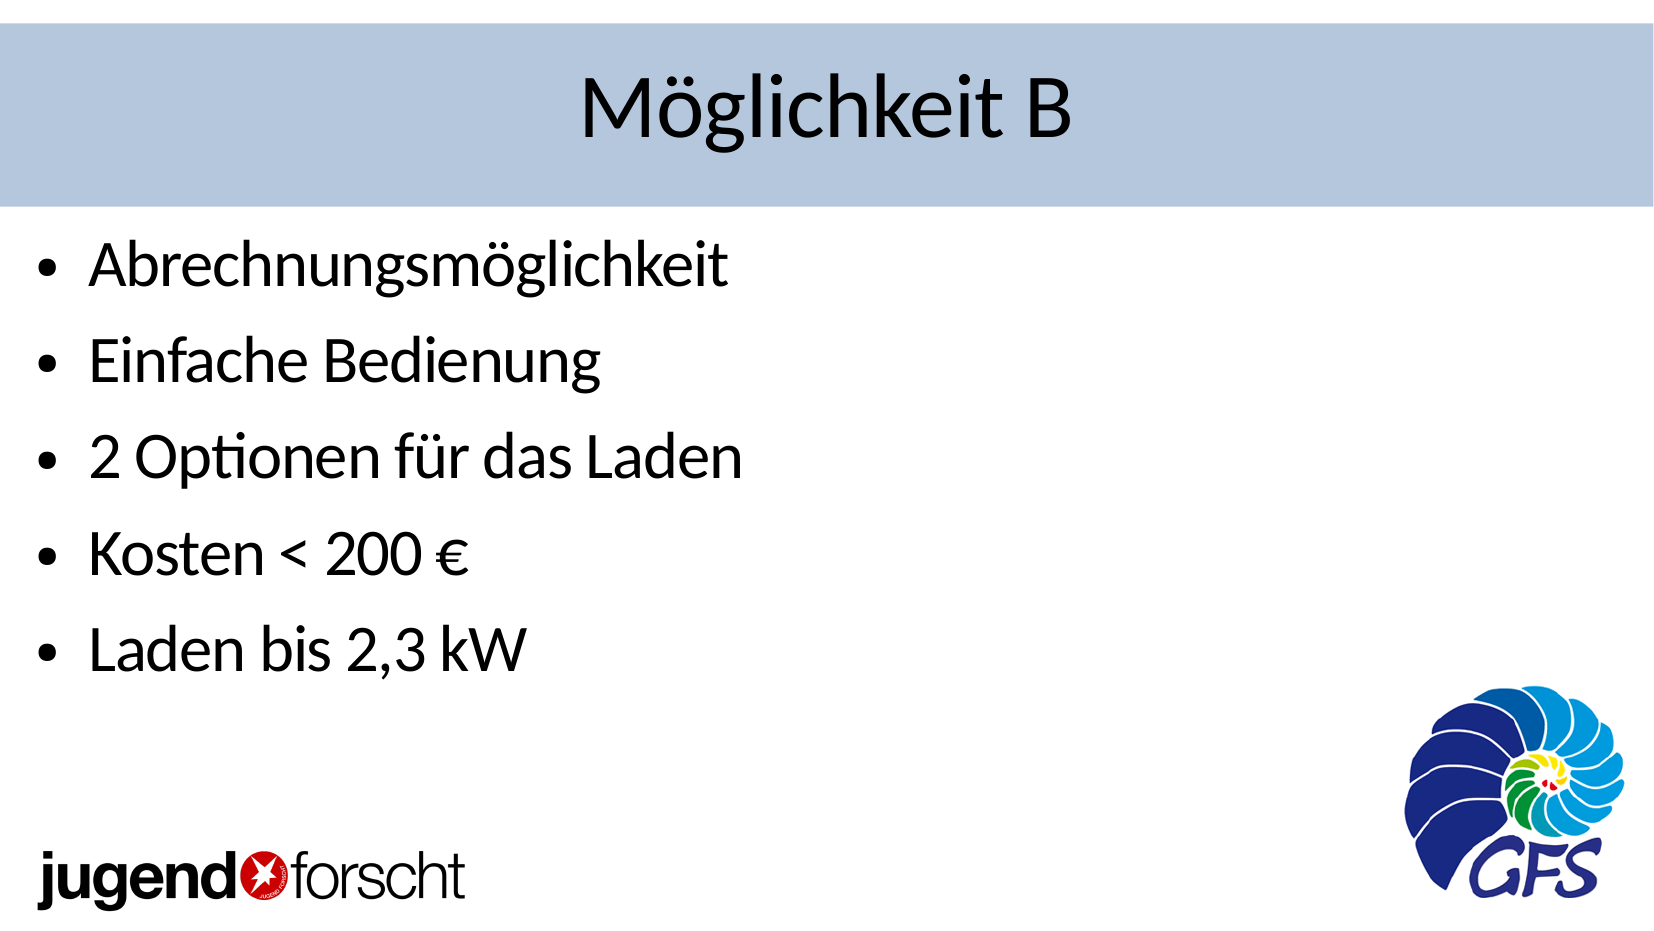

# Möglichkeit B
Abrechnungsmöglichkeit
Einfache Bedienung
2 Optionen für das Laden
Kosten < 200 €
Laden bis 2,3 kW